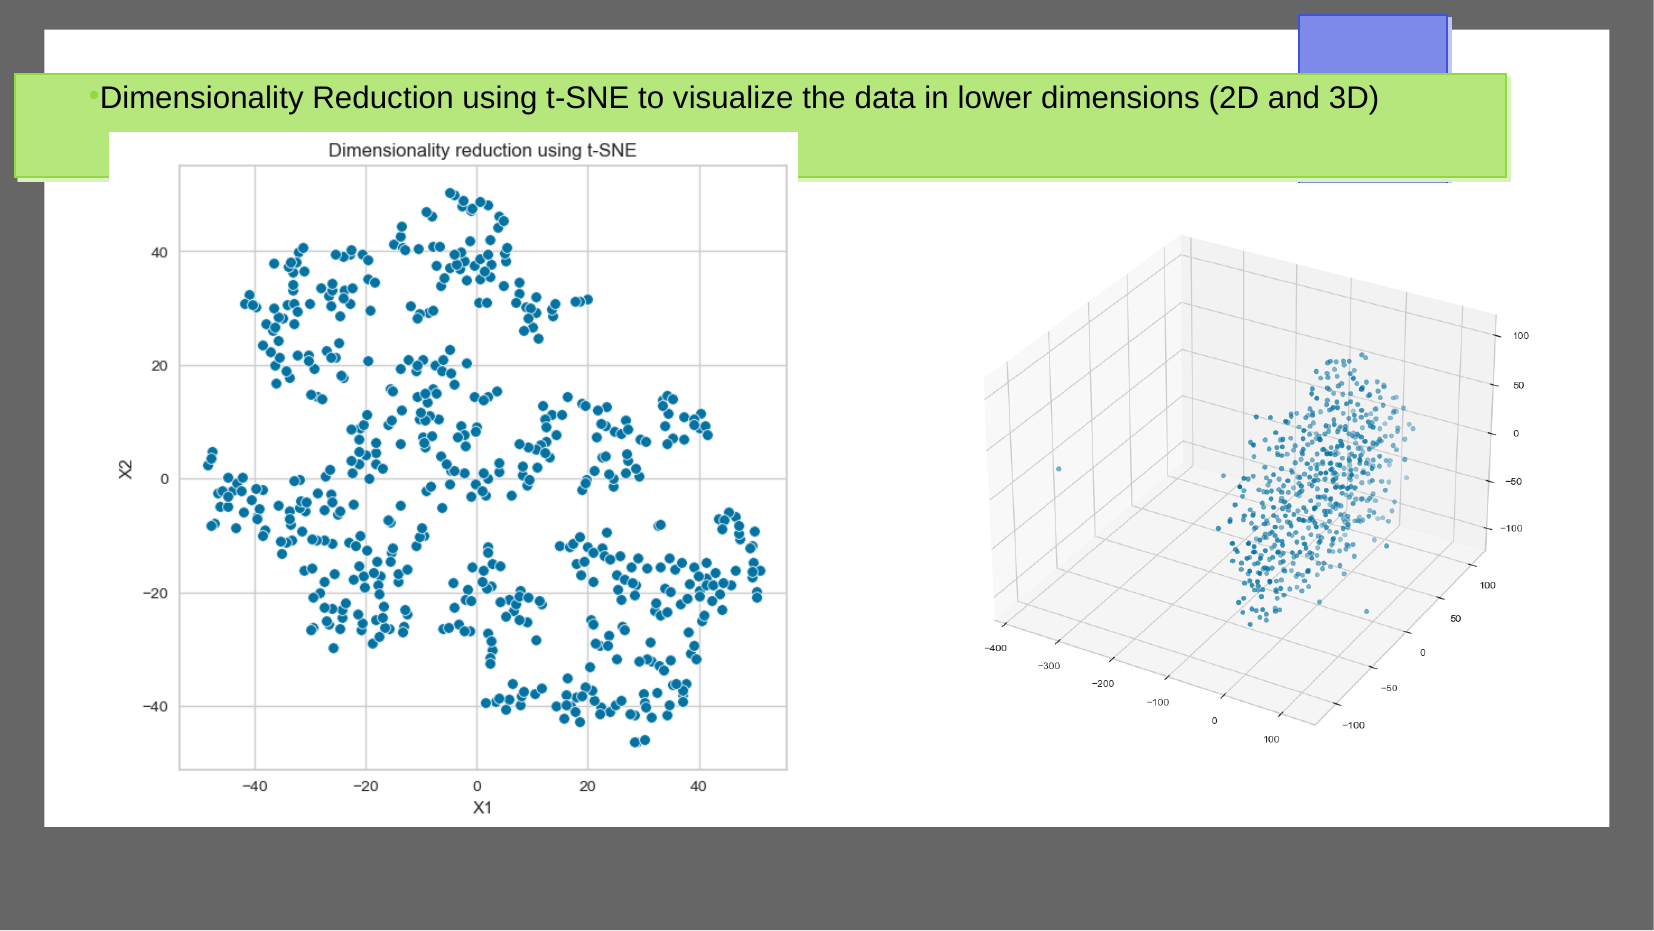

# Dimensionality Reduction using t-SNE to visualize the data in lower dimensions (2D and 3D)